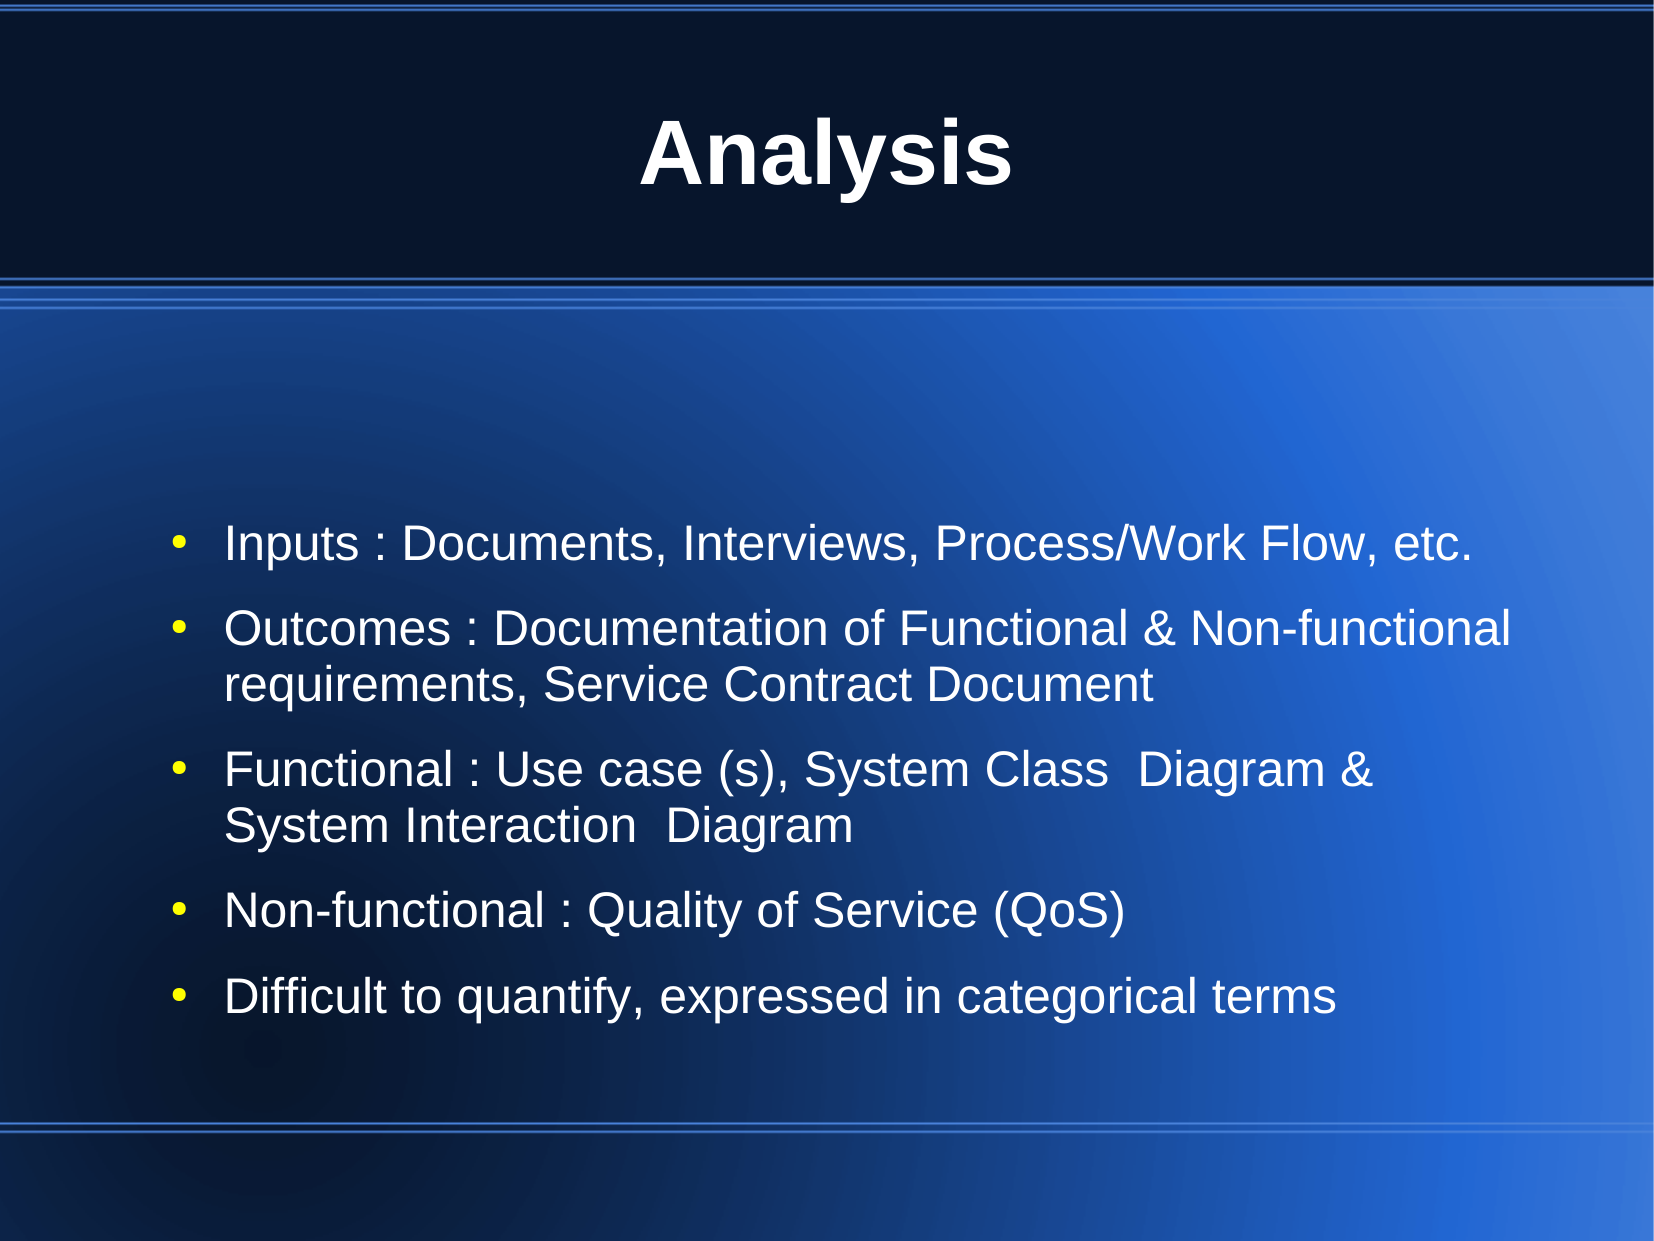

# Analysis
Inputs : Documents, Interviews, Process/Work Flow, etc.
Outcomes : Documentation of Functional & Non-functional requirements, Service Contract Document
Functional : Use case (s), System Class Diagram & System Interaction Diagram
Non-functional : Quality of Service (QoS)
Difficult to quantify, expressed in categorical terms